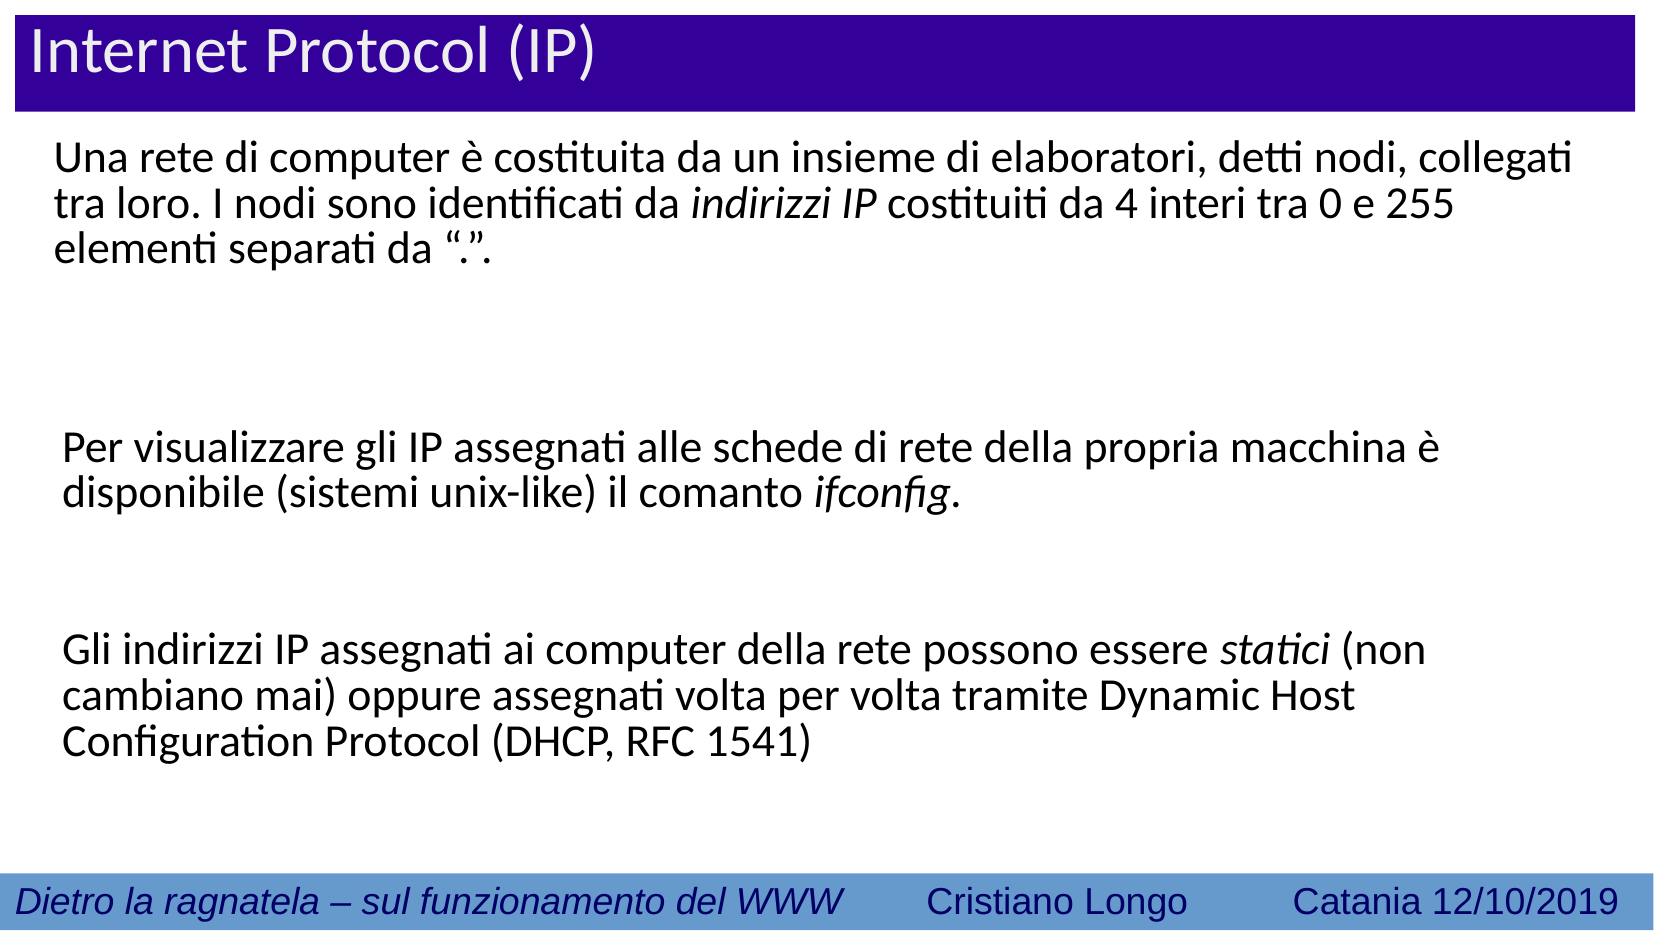

Internet Protocol (IP)
Una rete di computer è costituita da un insieme di elaboratori, detti nodi, collegati tra loro. I nodi sono identificati da indirizzi IP costituiti da 4 interi tra 0 e 255 elementi separati da “.”.
Per visualizzare gli IP assegnati alle schede di rete della propria macchina è disponibile (sistemi unix-like) il comanto ifconfig.
Gli indirizzi IP assegnati ai computer della rete possono essere statici (non cambiano mai) oppure assegnati volta per volta tramite Dynamic Host Configuration Protocol (DHCP, RFC 1541)
Dietro la ragnatela – sul funzionamento del WWW Cristiano Longo Catania 12/10/2019